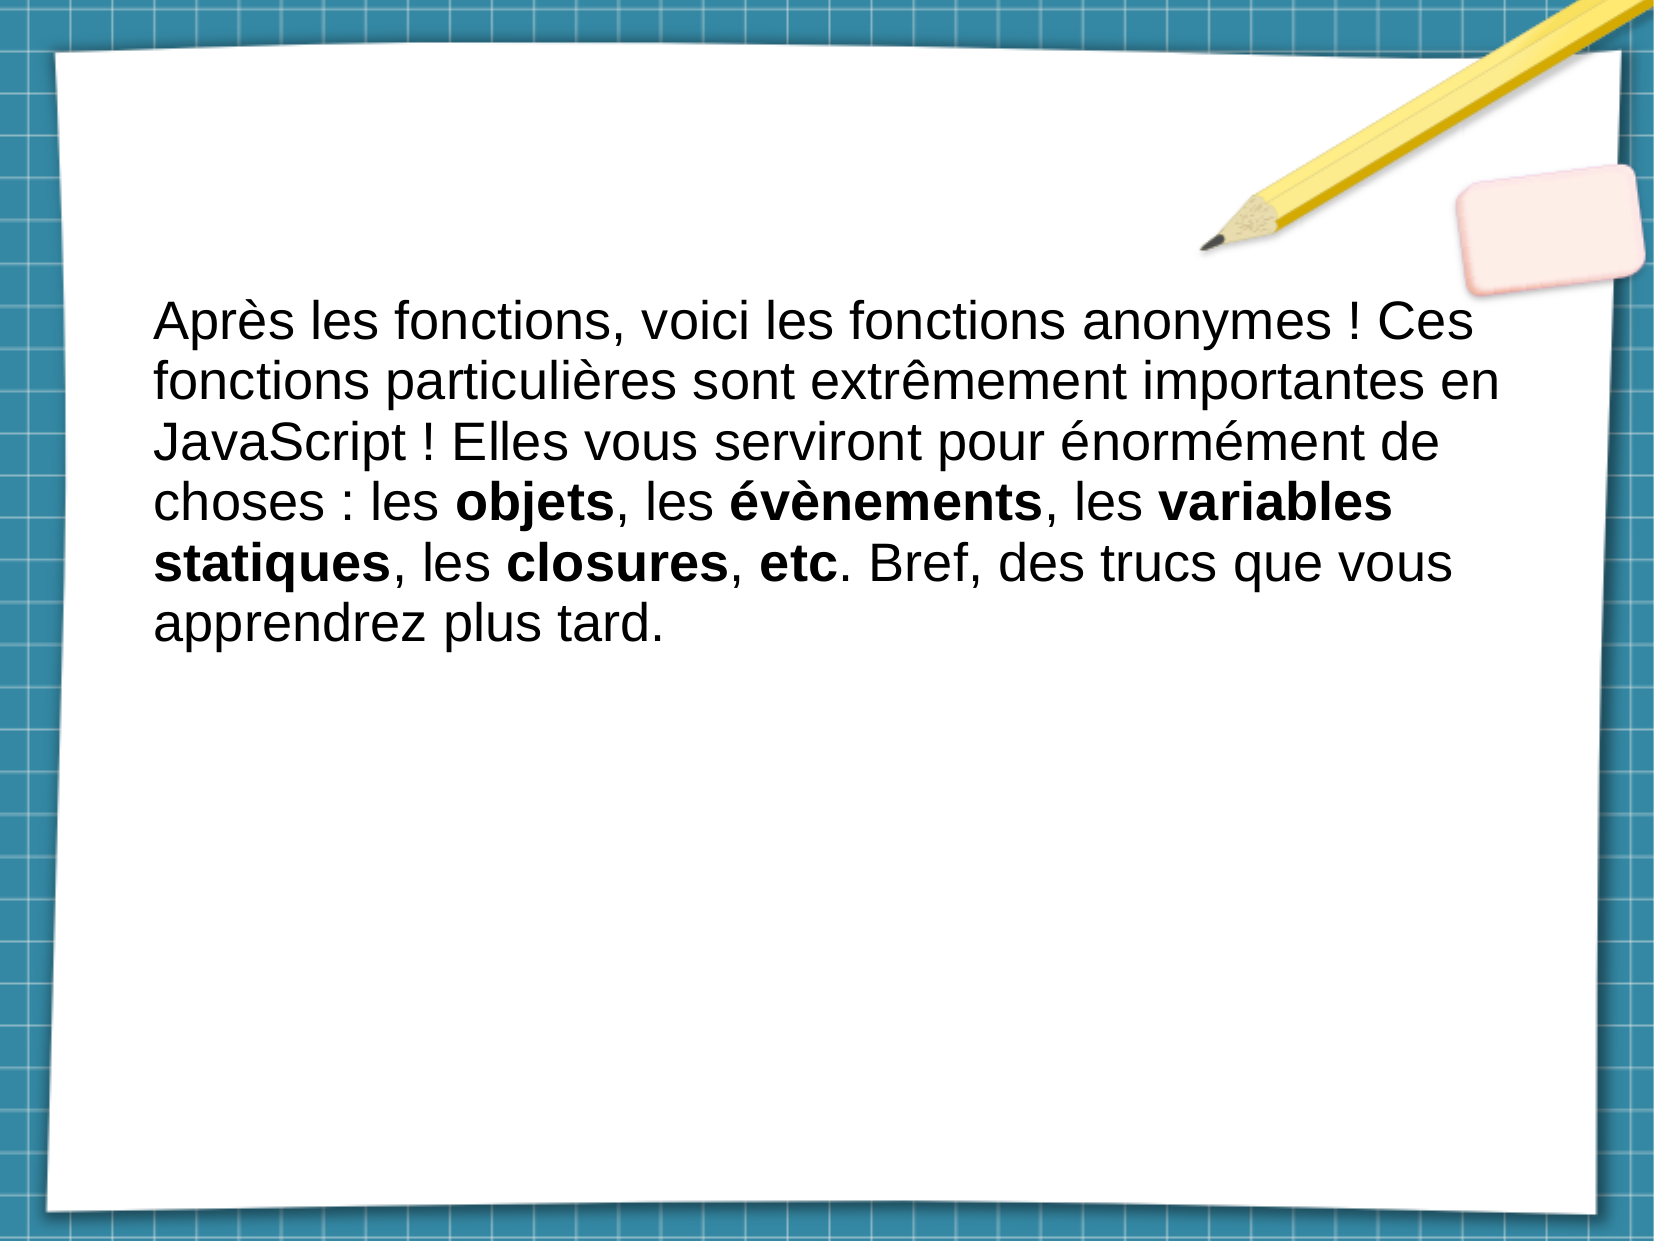

#
Après les fonctions, voici les fonctions anonymes ! Ces fonctions particulières sont extrêmement importantes en JavaScript ! Elles vous serviront pour énormément de choses : les objets, les évènements, les variables statiques, les closures, etc. Bref, des trucs que vous apprendrez plus tard.